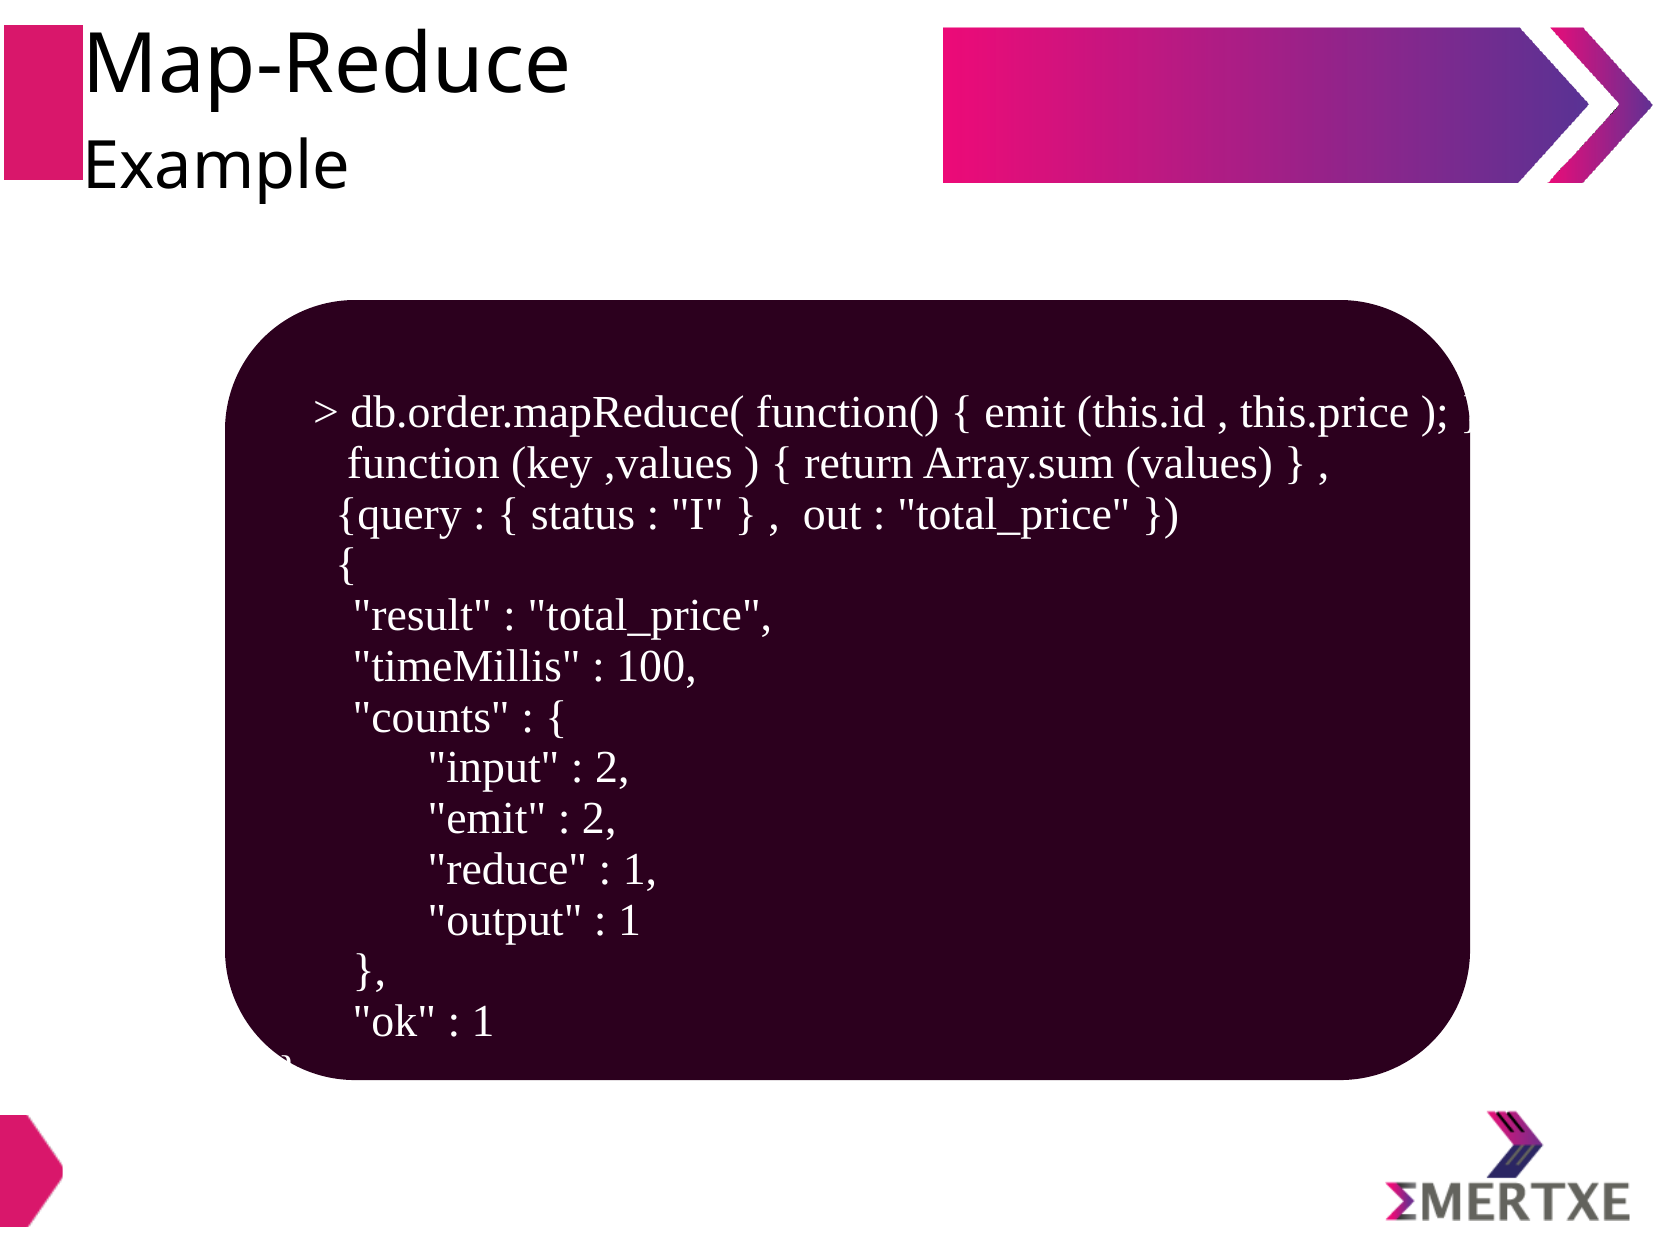

# Map-Reduce Example
> db.order.mapReduce( function() { emit (this.id , this.price ); } ,
 function (key ,values ) { return Array.sum (values) } ,
 {query : { status : "I" } , out : "total_price" })
 {
	"result" : "total_price",
	"timeMillis" : 100,
	"counts" : {
		"input" : 2,
		"emit" : 2,
		"reduce" : 1,
		"output" : 1
	},
	"ok" : 1
}